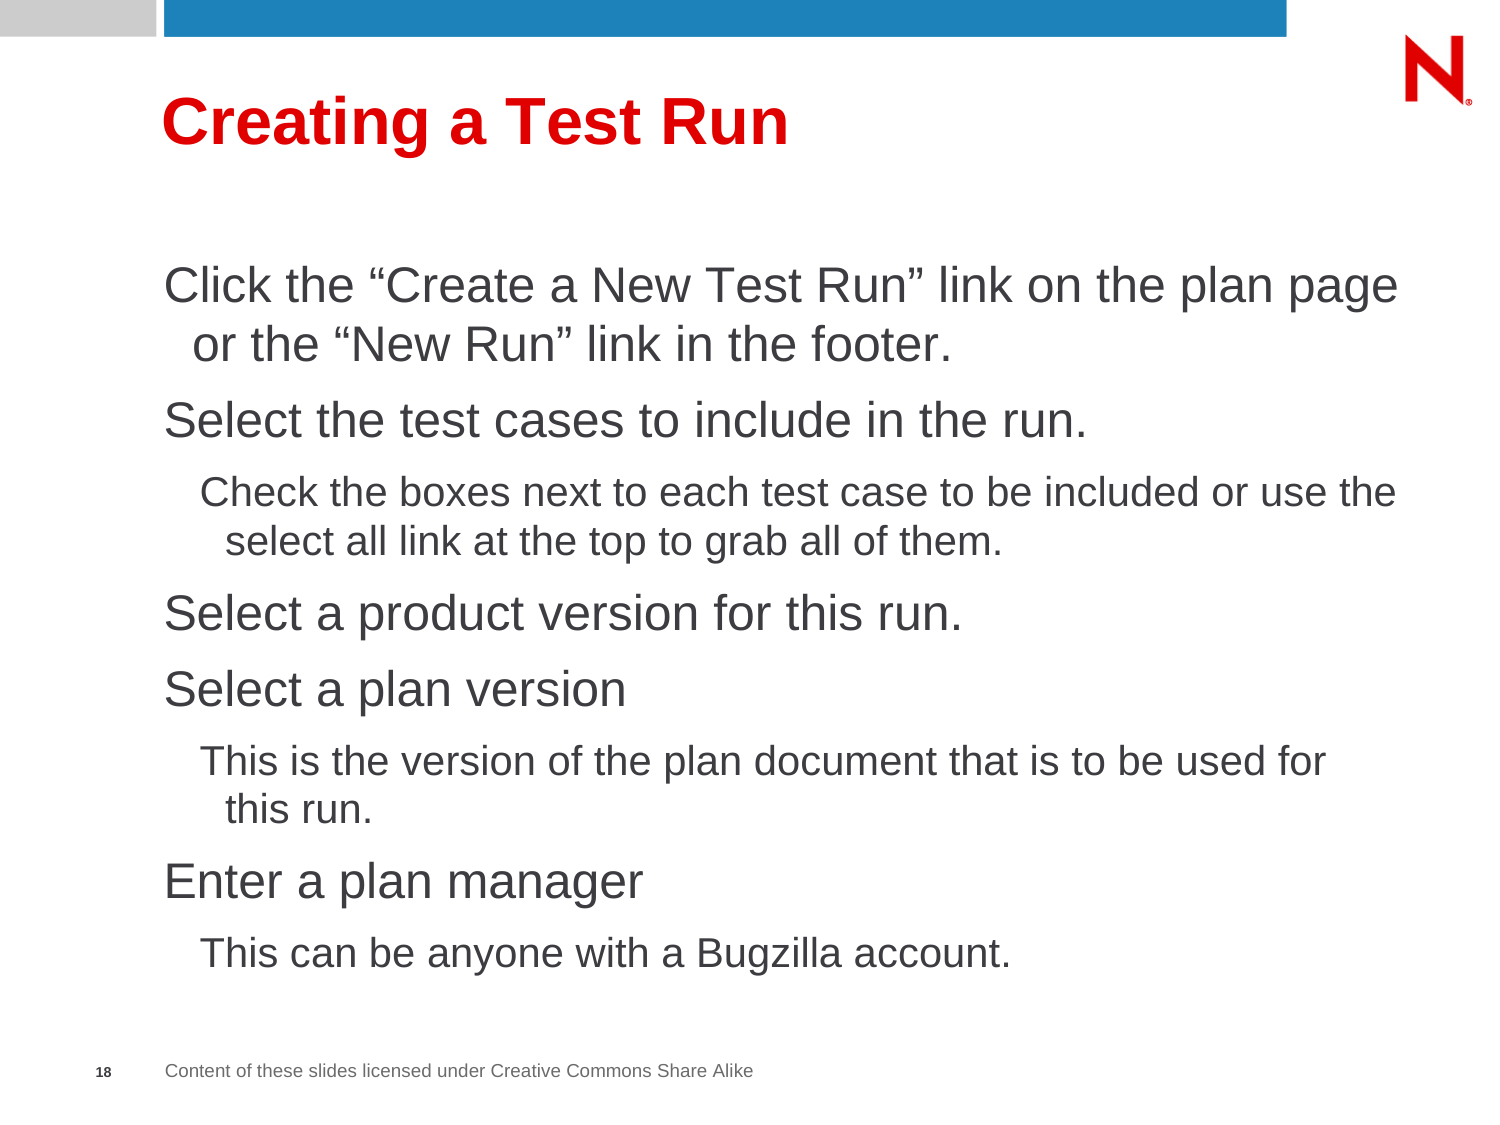

# Creating a Test Run
Click the “Create a New Test Run” link on the plan page or the “New Run” link in the footer.
Select the test cases to include in the run.
Check the boxes next to each test case to be included or use the select all link at the top to grab all of them.
Select a product version for this run.
Select a plan version
This is the version of the plan document that is to be used for this run.
Enter a plan manager
This can be anyone with a Bugzilla account.